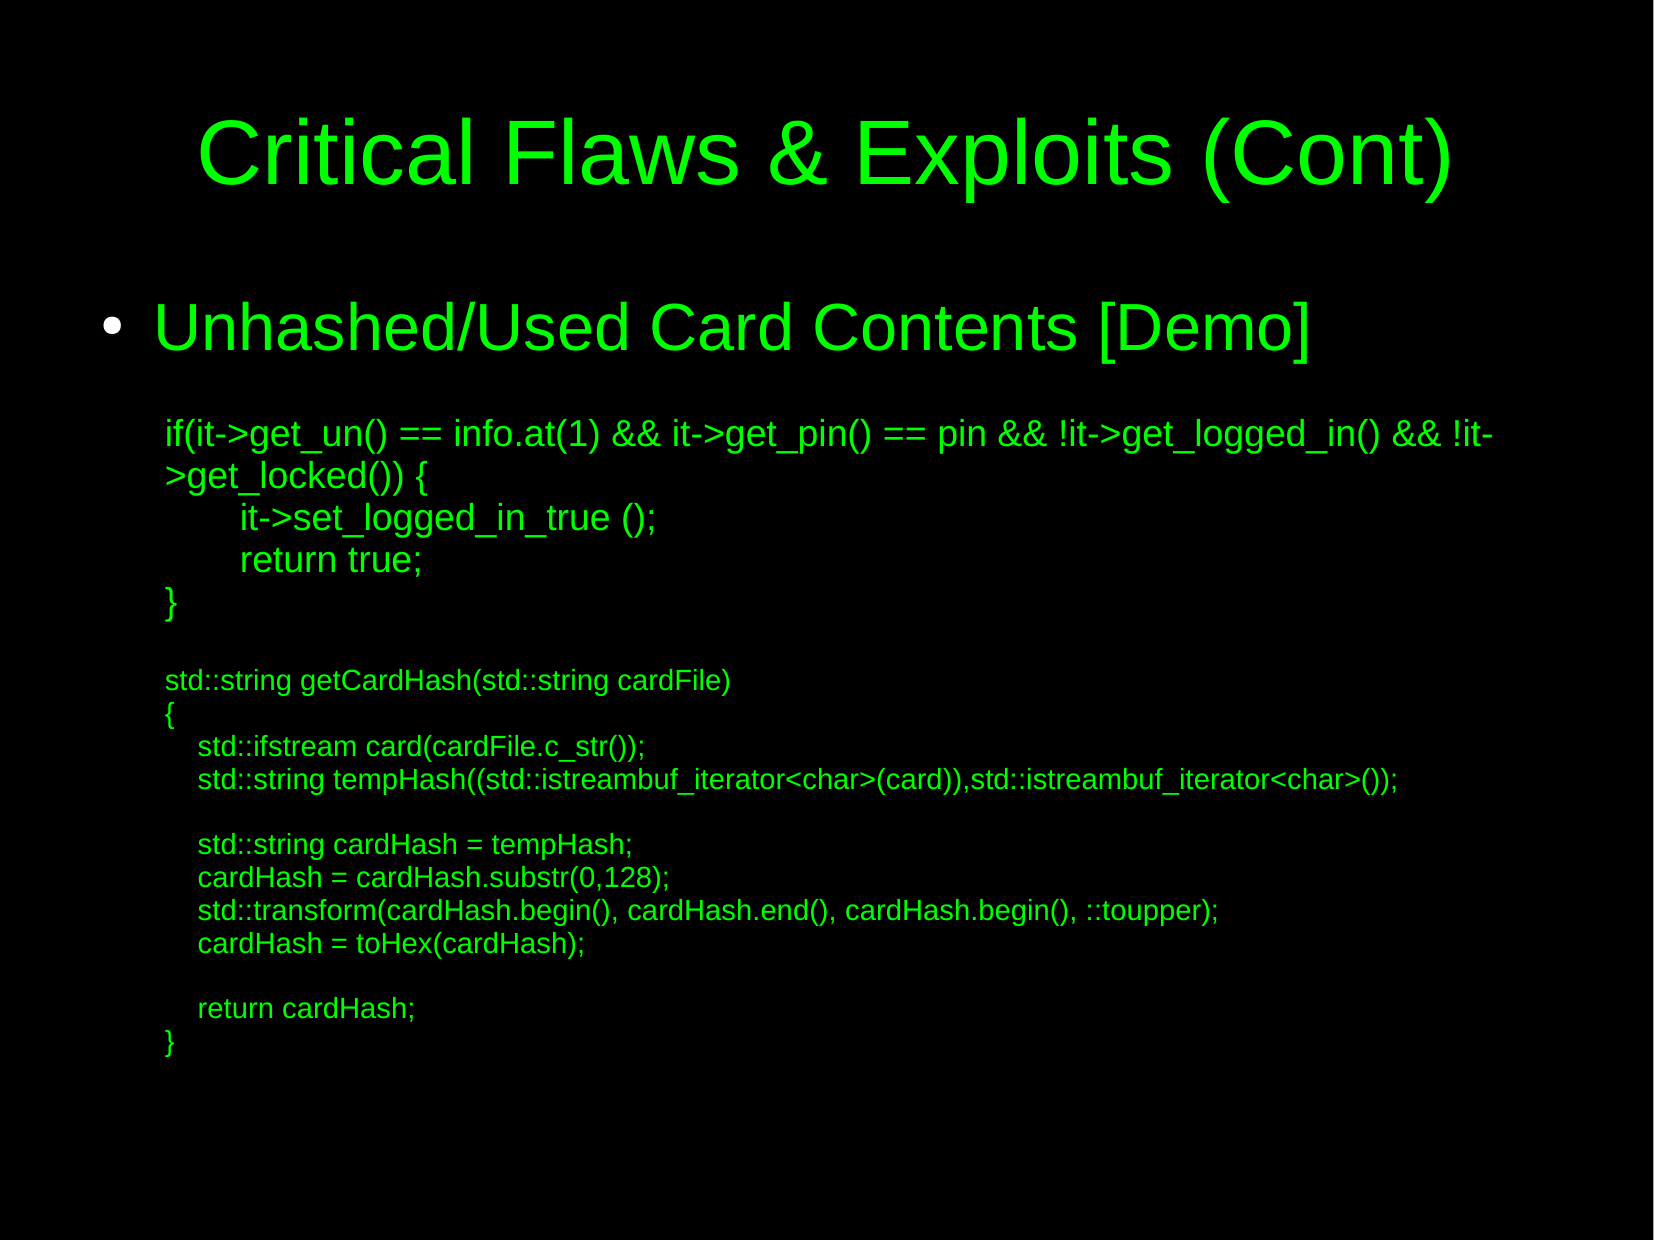

# Critical Flaws & Exploits (Cont)
Unhashed/Used Card Contents [Demo]
if(it->get_un() == info.at(1) && it->get_pin() == pin && !it->get_logged_in() && !it->get_locked()) {
	it->set_logged_in_true ();
	return true;
}
std::string getCardHash(std::string cardFile)
{
 std::ifstream card(cardFile.c_str());
 std::string tempHash((std::istreambuf_iterator<char>(card)),std::istreambuf_iterator<char>());
 std::string cardHash = tempHash;
 cardHash = cardHash.substr(0,128);
 std::transform(cardHash.begin(), cardHash.end(), cardHash.begin(), ::toupper);
 cardHash = toHex(cardHash);
 return cardHash;
}